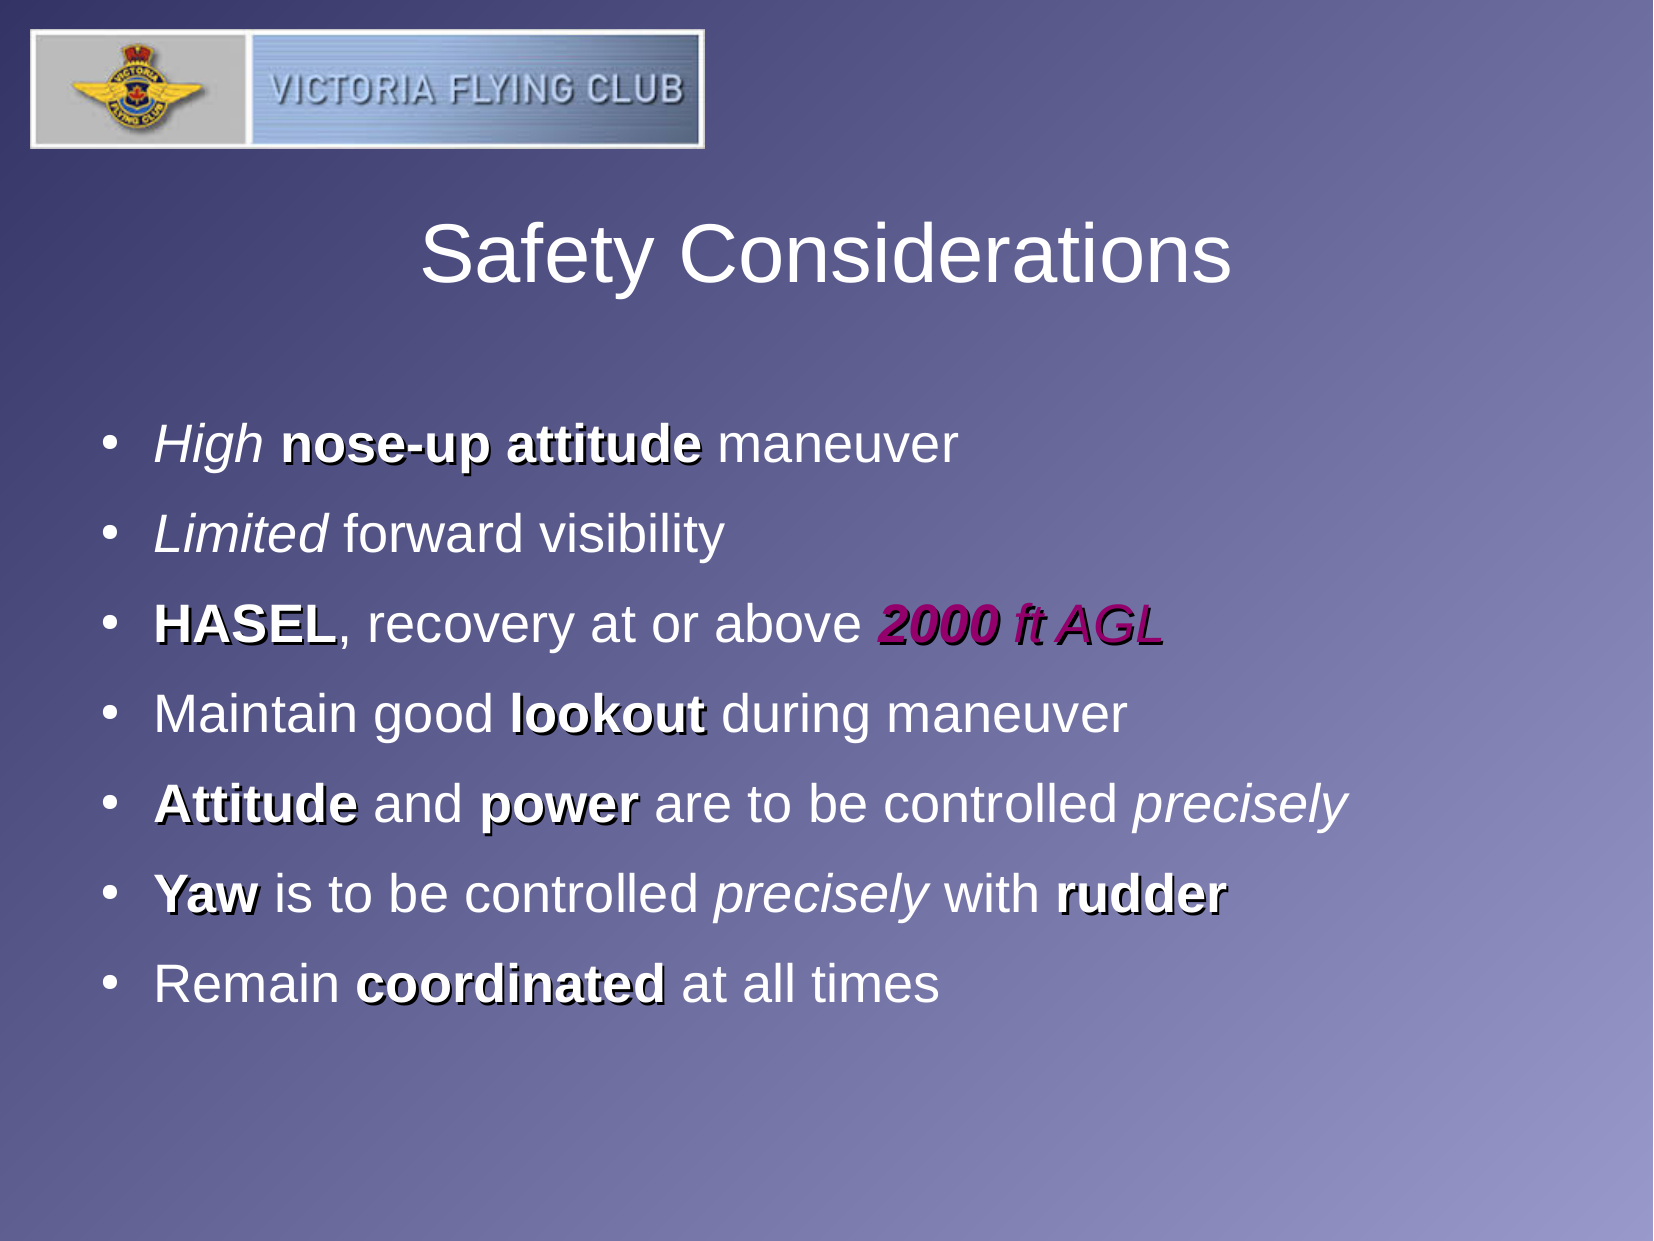

# Safety Considerations
High nose-up attitude maneuver
Limited forward visibility
HASEL, recovery at or above 2000 ft AGL
Maintain good lookout during maneuver
Attitude and power are to be controlled precisely
Yaw is to be controlled precisely with rudder
Remain coordinated at all times